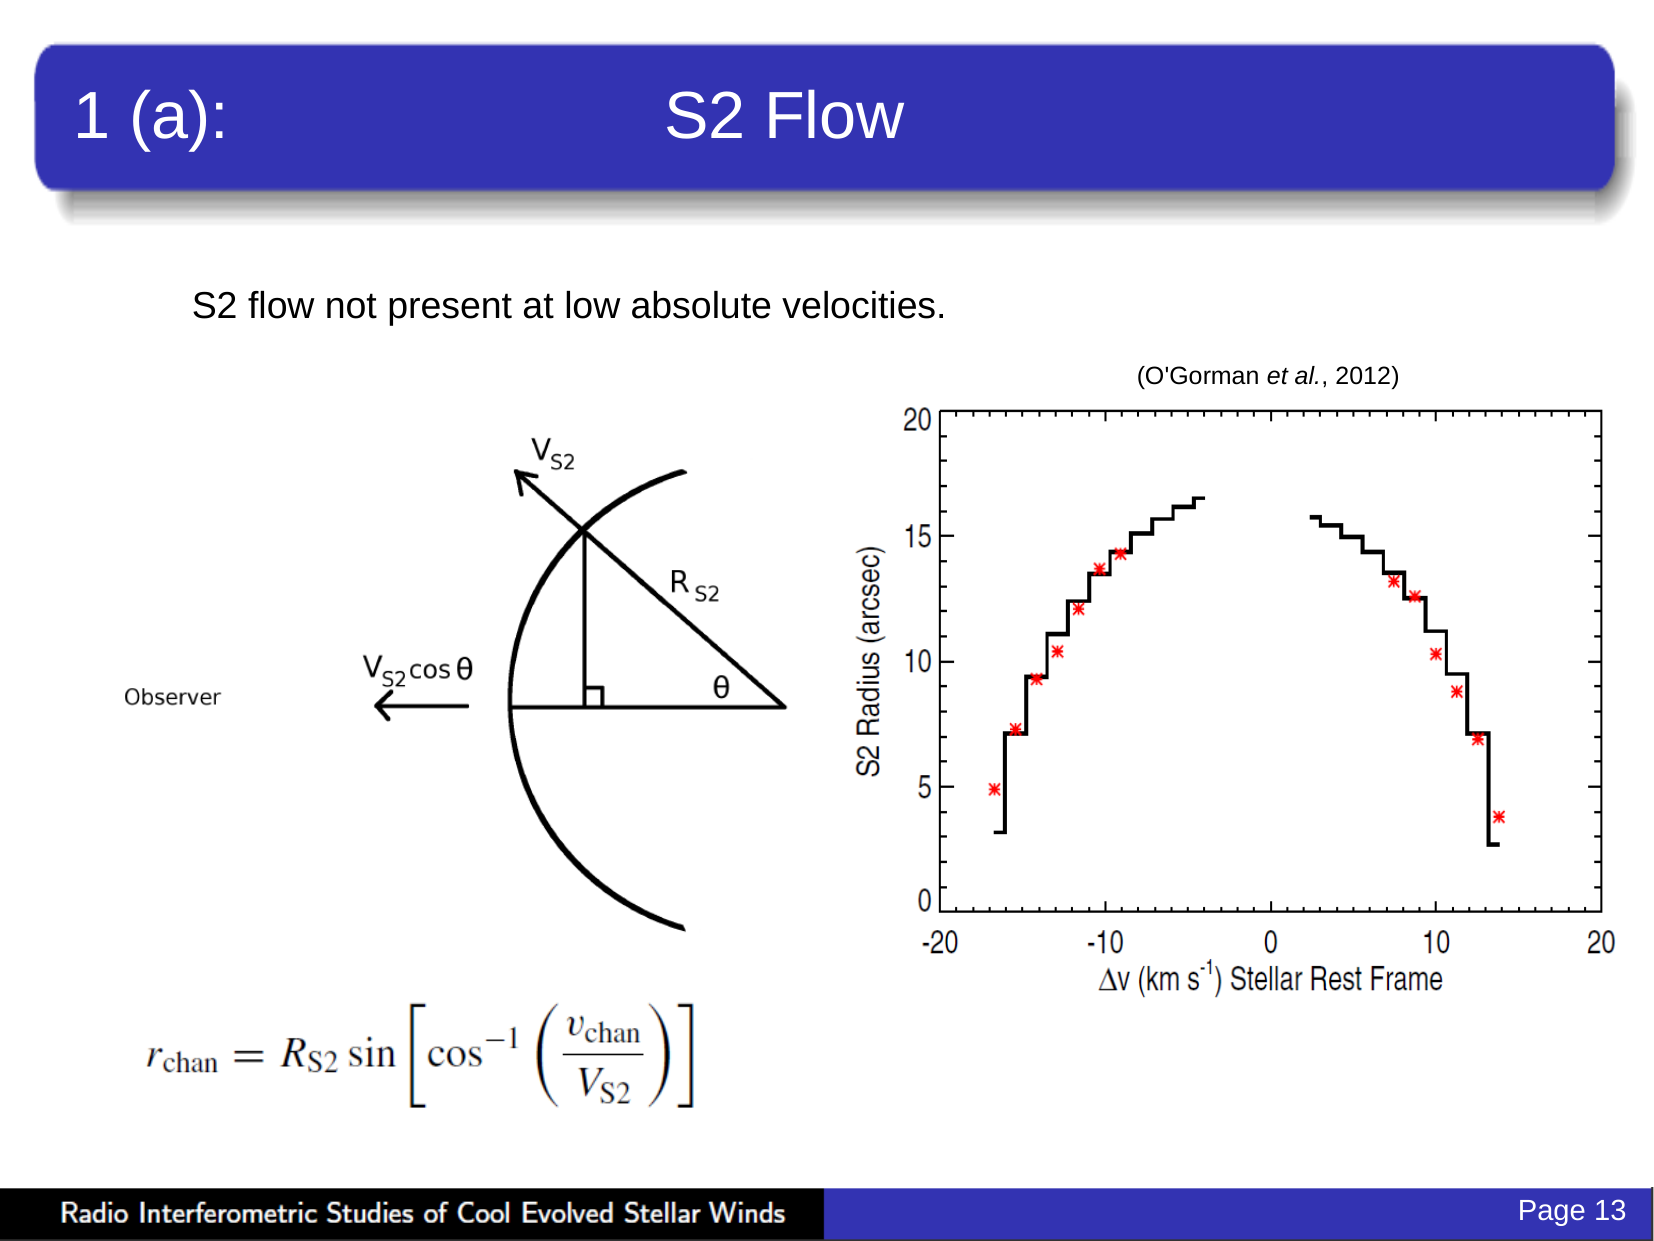

1 (a): 						S2 Flow
S2 flow not present at low absolute velocities.
(O'Gorman et al., 2012)
Page 13